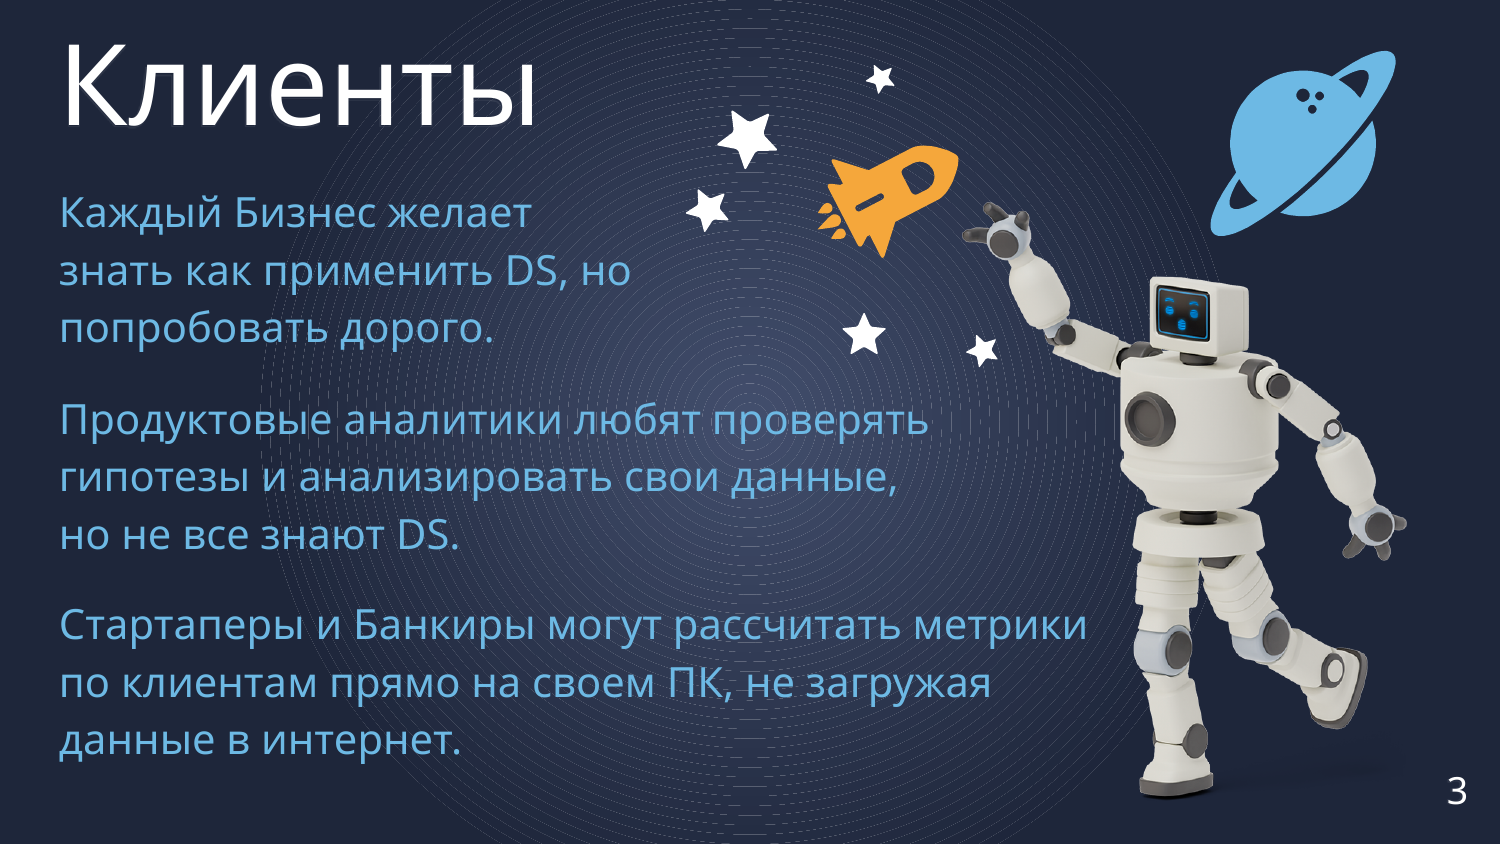

Клиенты
Каждый Бизнес желает знать как применить DS, но попробовать дорого.
Продуктовые аналитики любят проверять гипотезы и анализировать свои данные, но не все знают DS.
Стартаперы и Банкиры могут рассчитать метрики по клиентам прямо на своем ПК, не загружая данные в интернет.